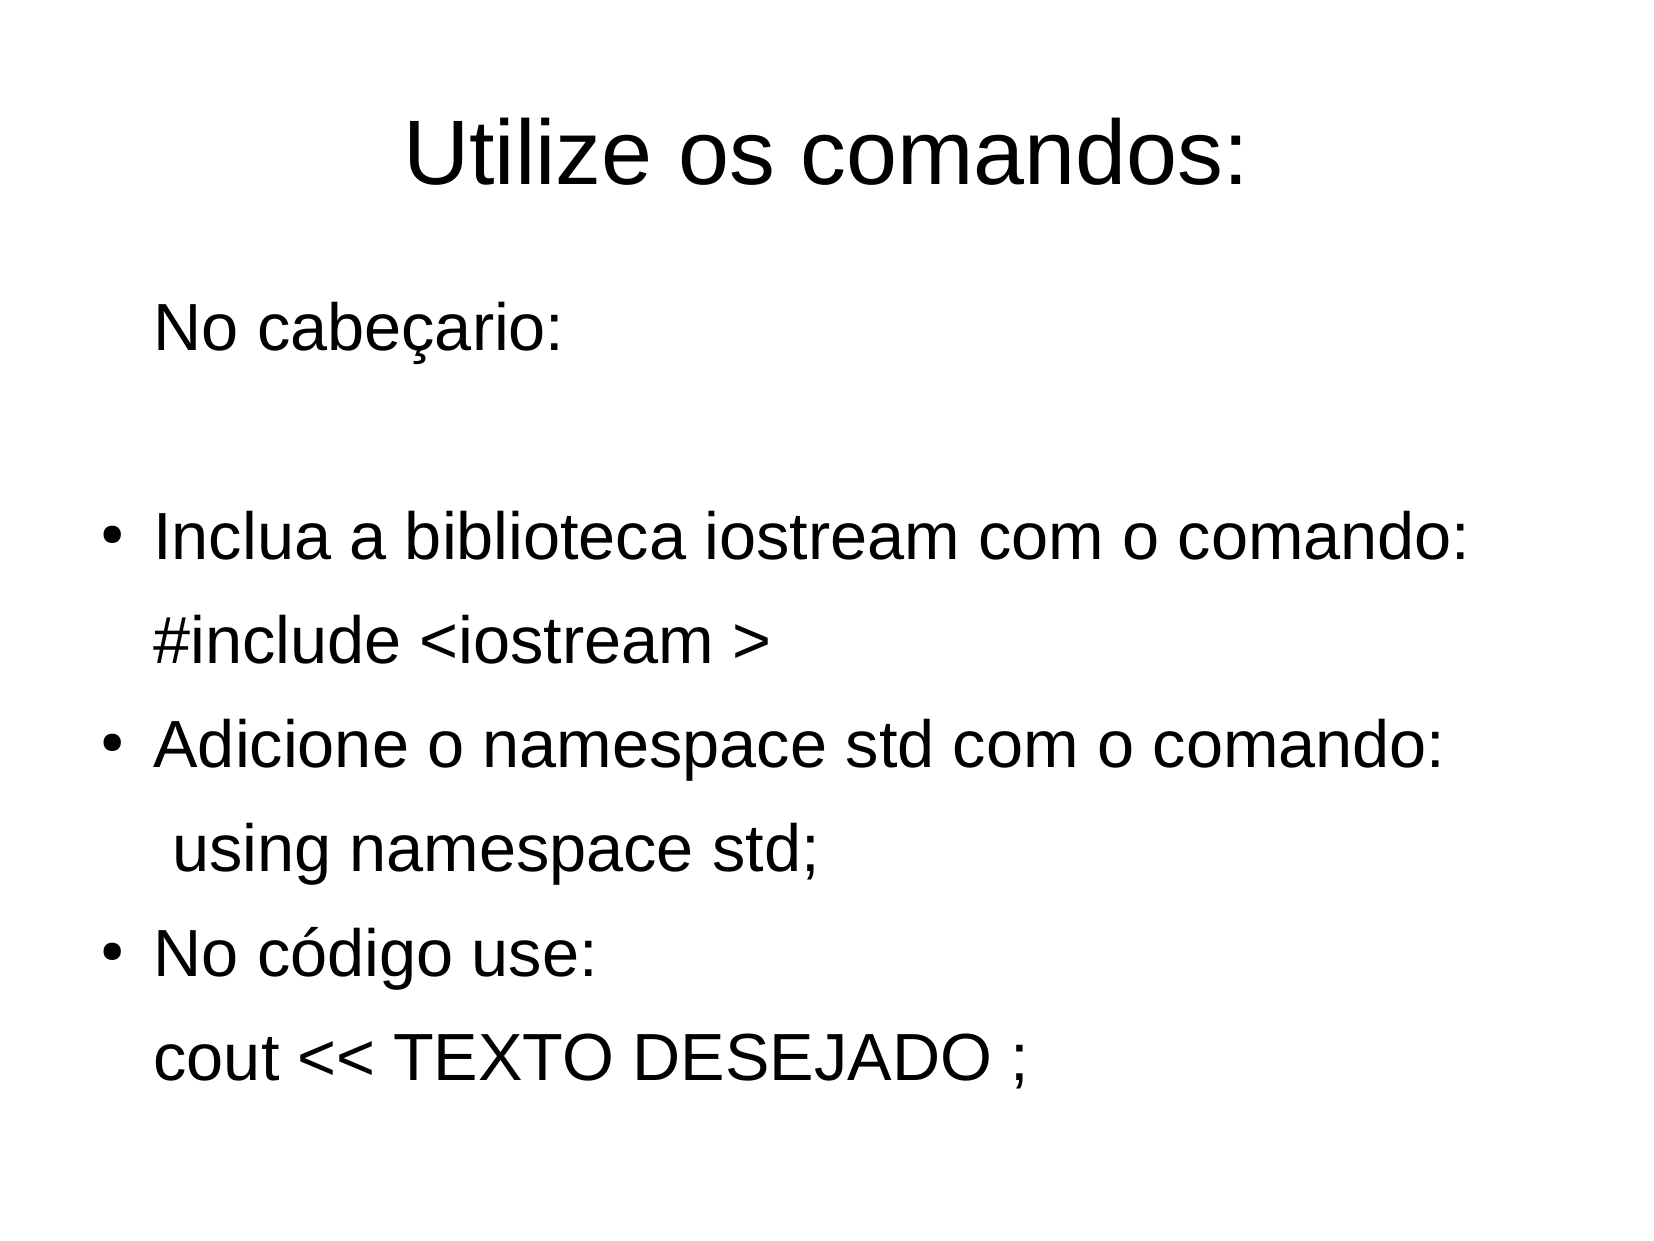

# Utilize os comandos:
No cabeçario:
Inclua a biblioteca iostream com o comando:
#include <iostream >
Adicione o namespace std com o comando:
 using namespace std;
No código use:
cout << TEXTO DESEJADO ;